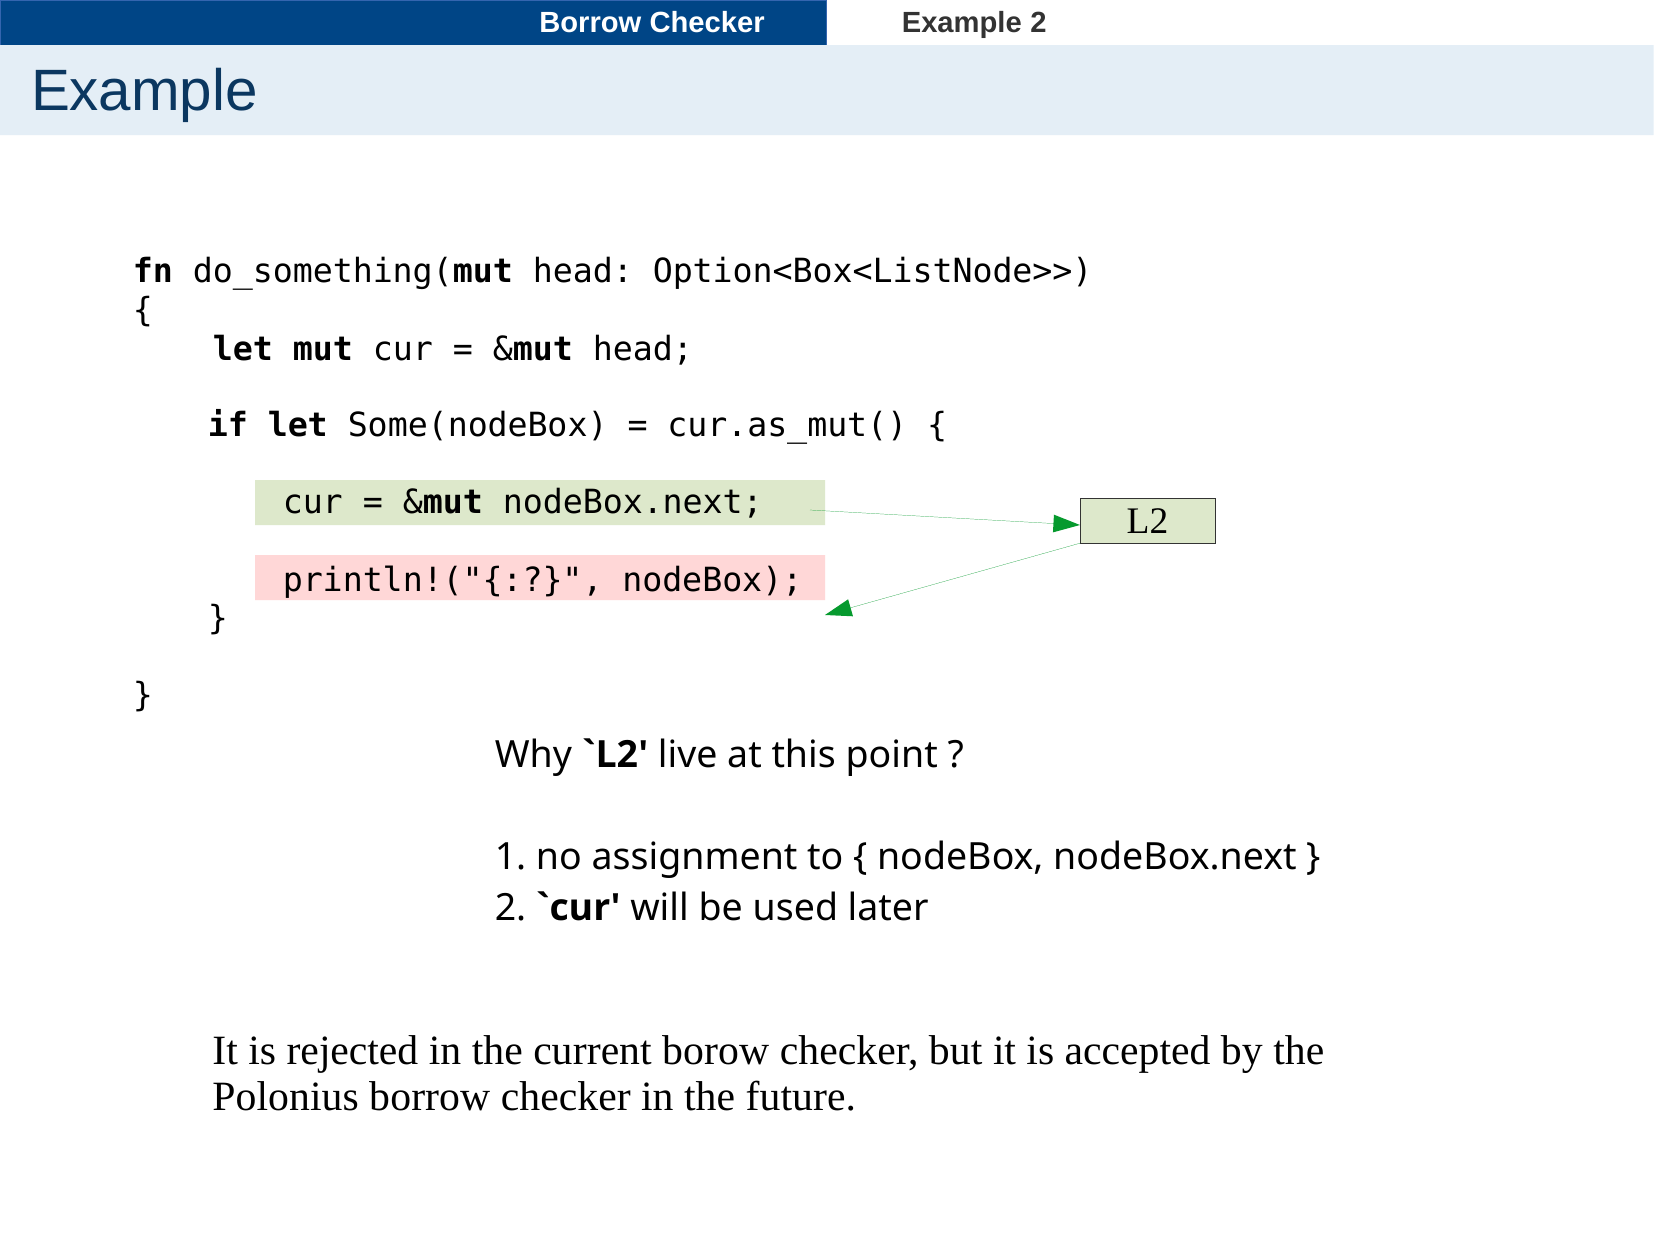

# Borrow Checker
	Example 2
 Example
fn do_something(mut head: Option<Box<ListNode>>)
{
 let mut cur = &mut head;
	if let Some(nodeBox) = cur.as_mut() {
		cur = &mut nodeBox.next;
		println!("{:?}", nodeBox);
	}
}
L2
Why `L2' live at this point ?
1. no assignment to { nodeBox, nodeBox.next }
2. `cur' will be used later
It is rejected in the current borow checker, but it is accepted by the Polonius borrow checker in the future.
46